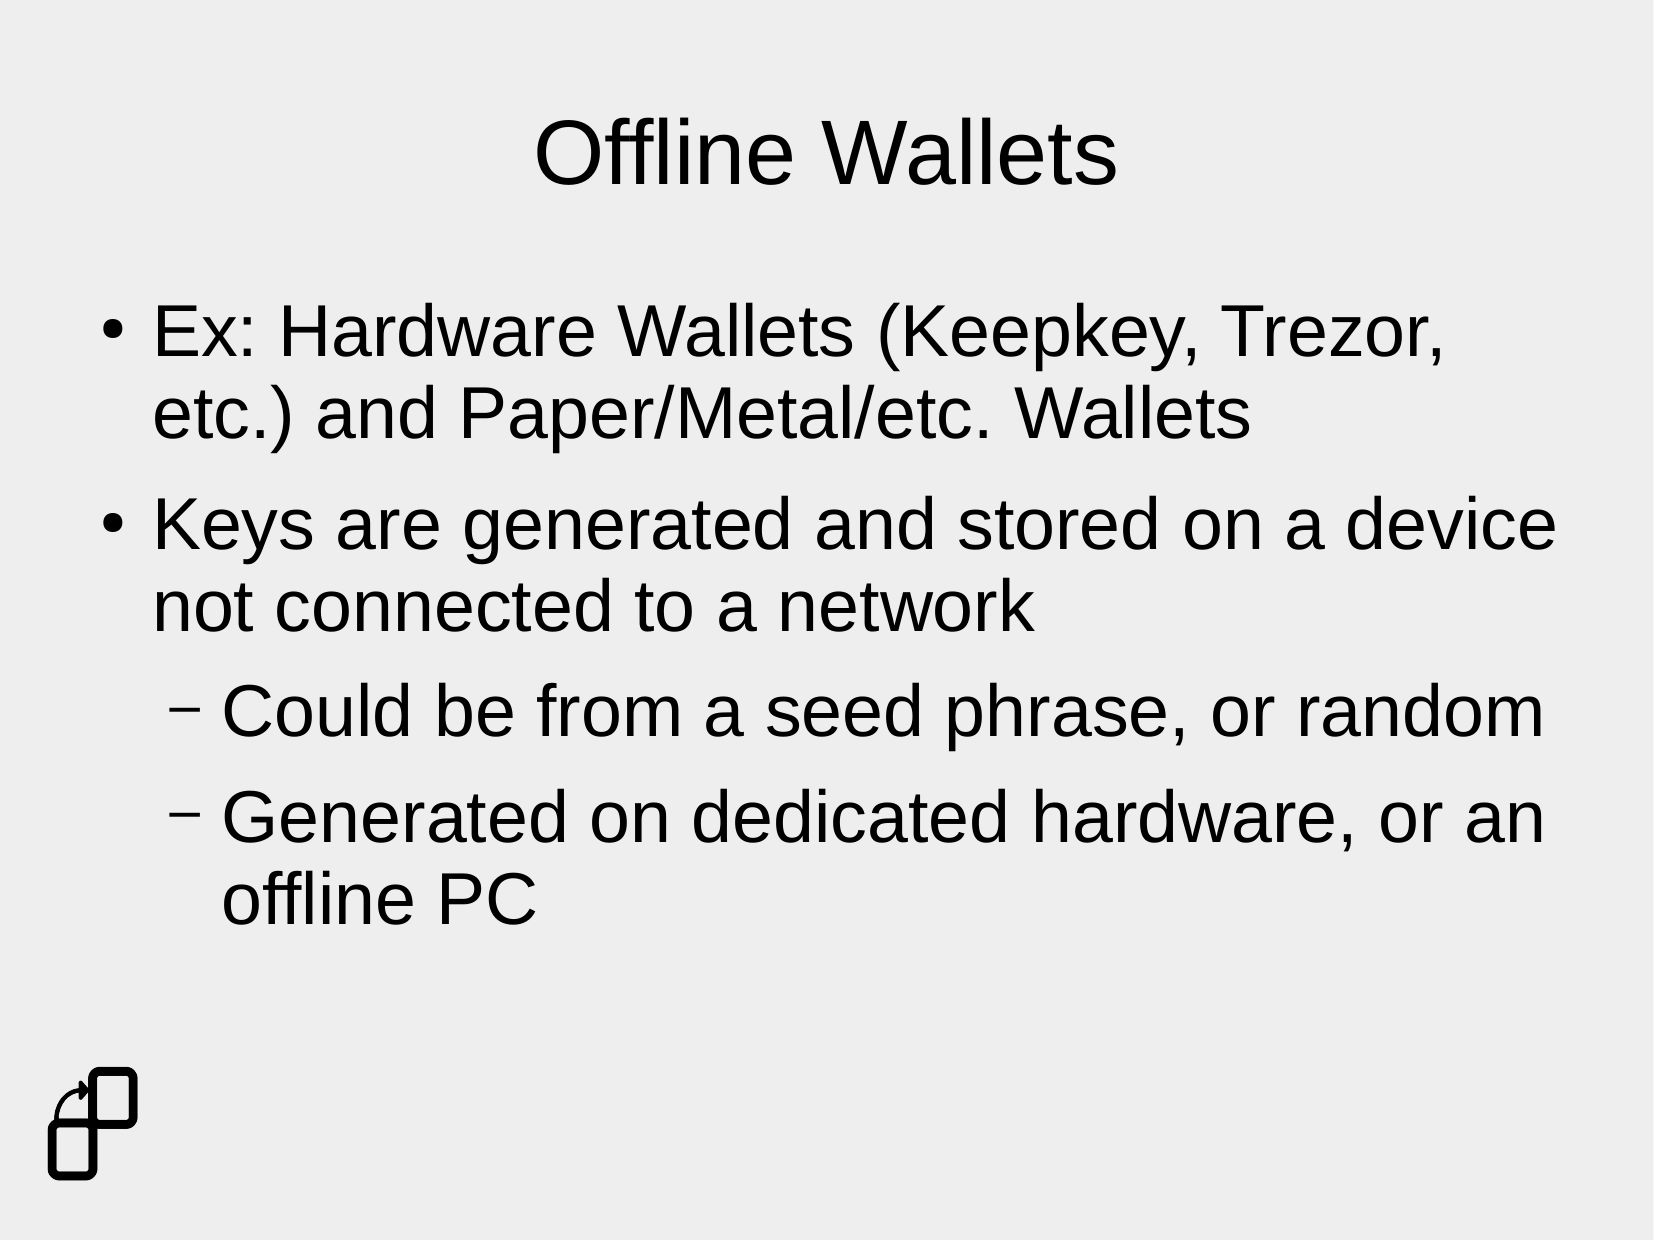

# Offline Wallets
Ex: Hardware Wallets (Keepkey, Trezor, etc.) and Paper/Metal/etc. Wallets
Keys are generated and stored on a device not connected to a network
Could be from a seed phrase, or random
Generated on dedicated hardware, or an offline PC